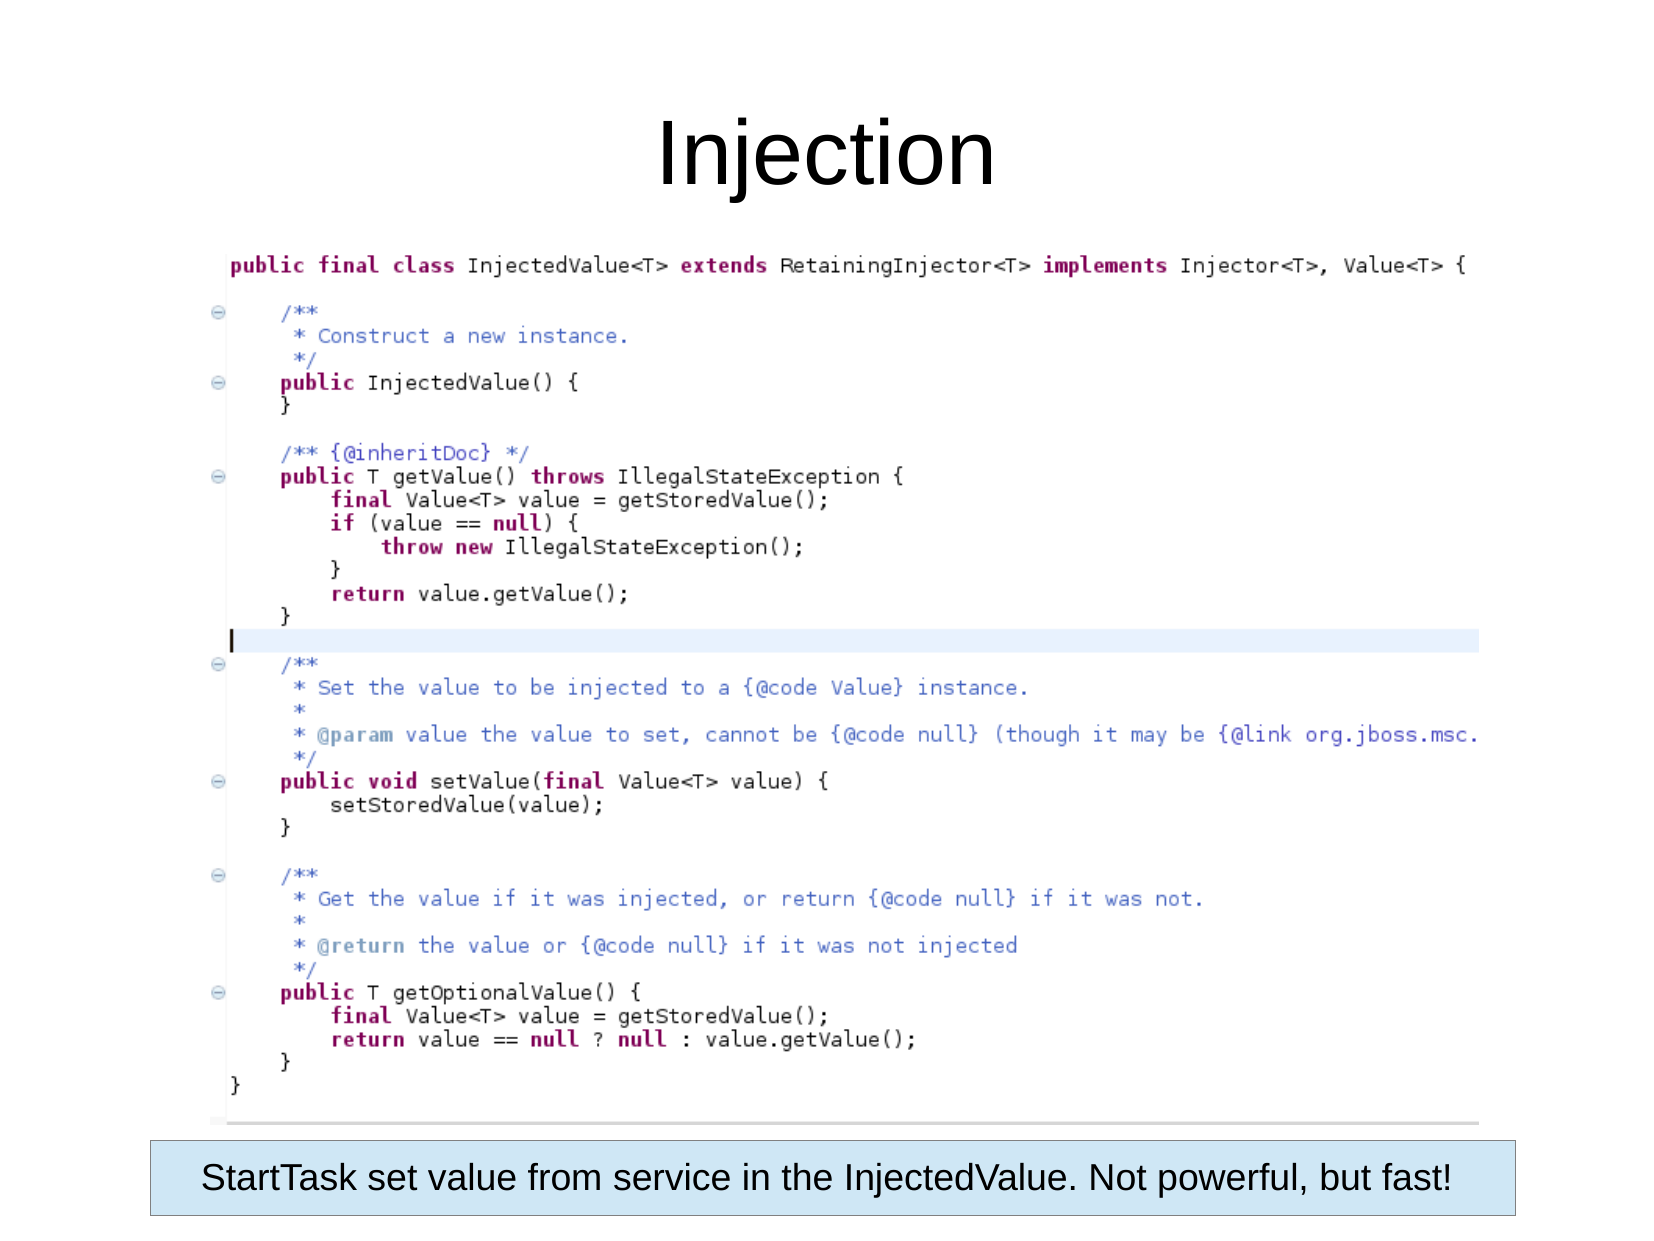

# Injection
StartTask set value from service in the InjectedValue. Not powerful, but fast!